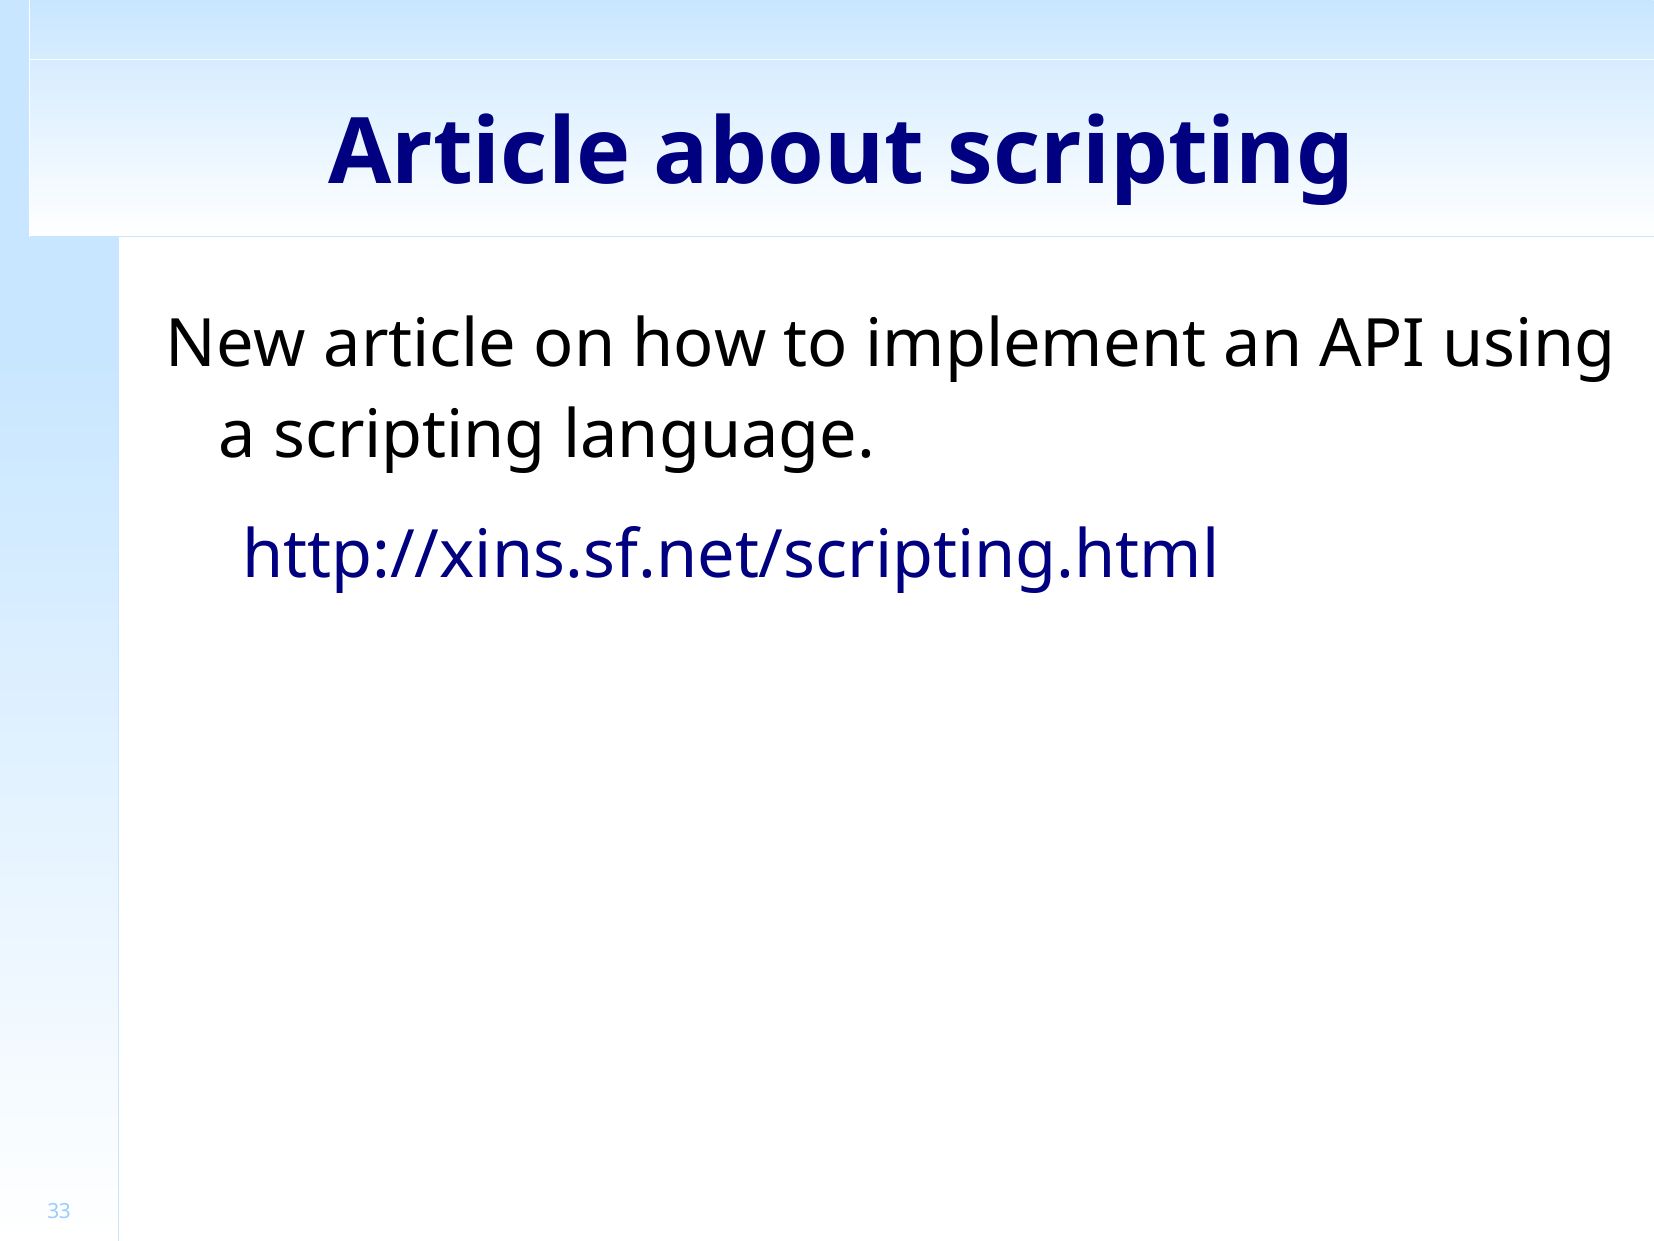

# Article about scripting
New article on how to implement an API using a scripting language.
http://xins.sf.net/scripting.html